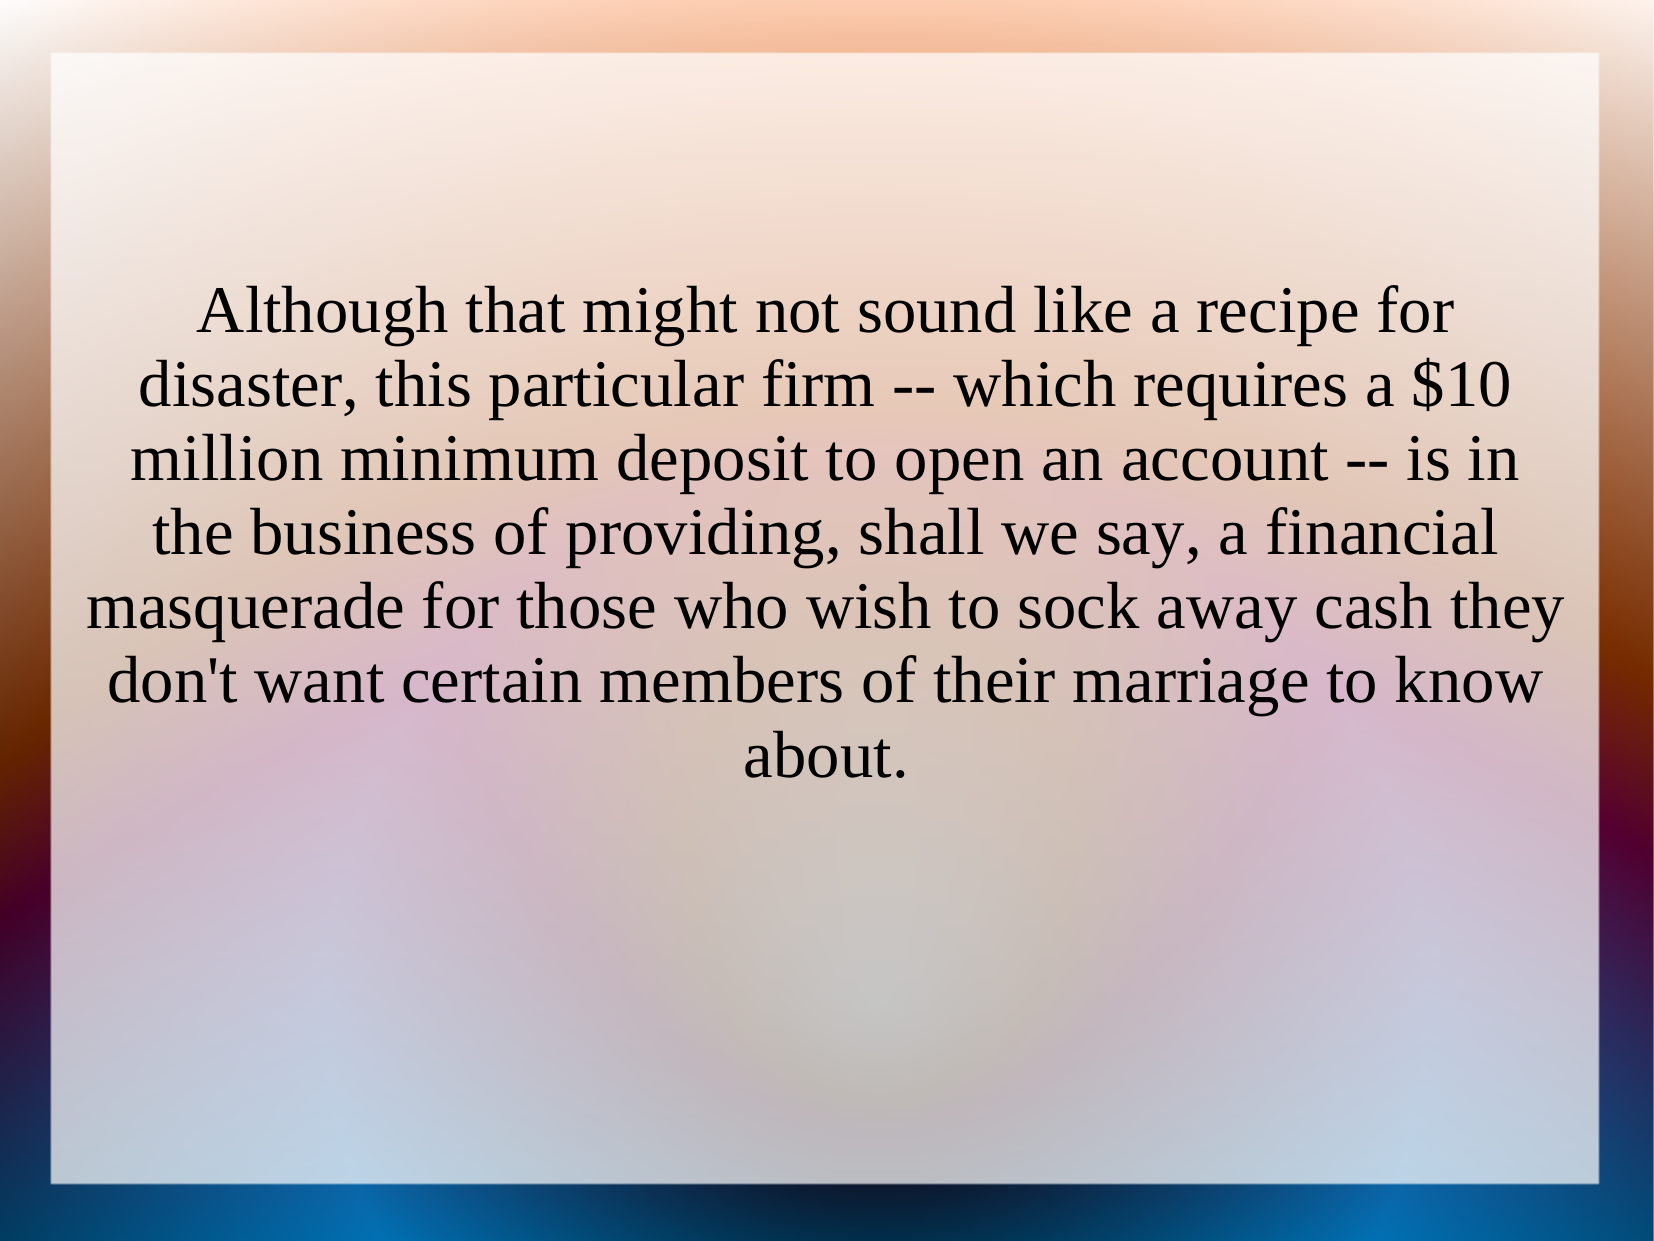

# Although that might not sound like a recipe for disaster, this particular firm -- which requires a $10 million minimum deposit to open an account -- is in the business of providing, shall we say, a financial masquerade for those who wish to sock away cash they don't want certain members of their marriage to know about.